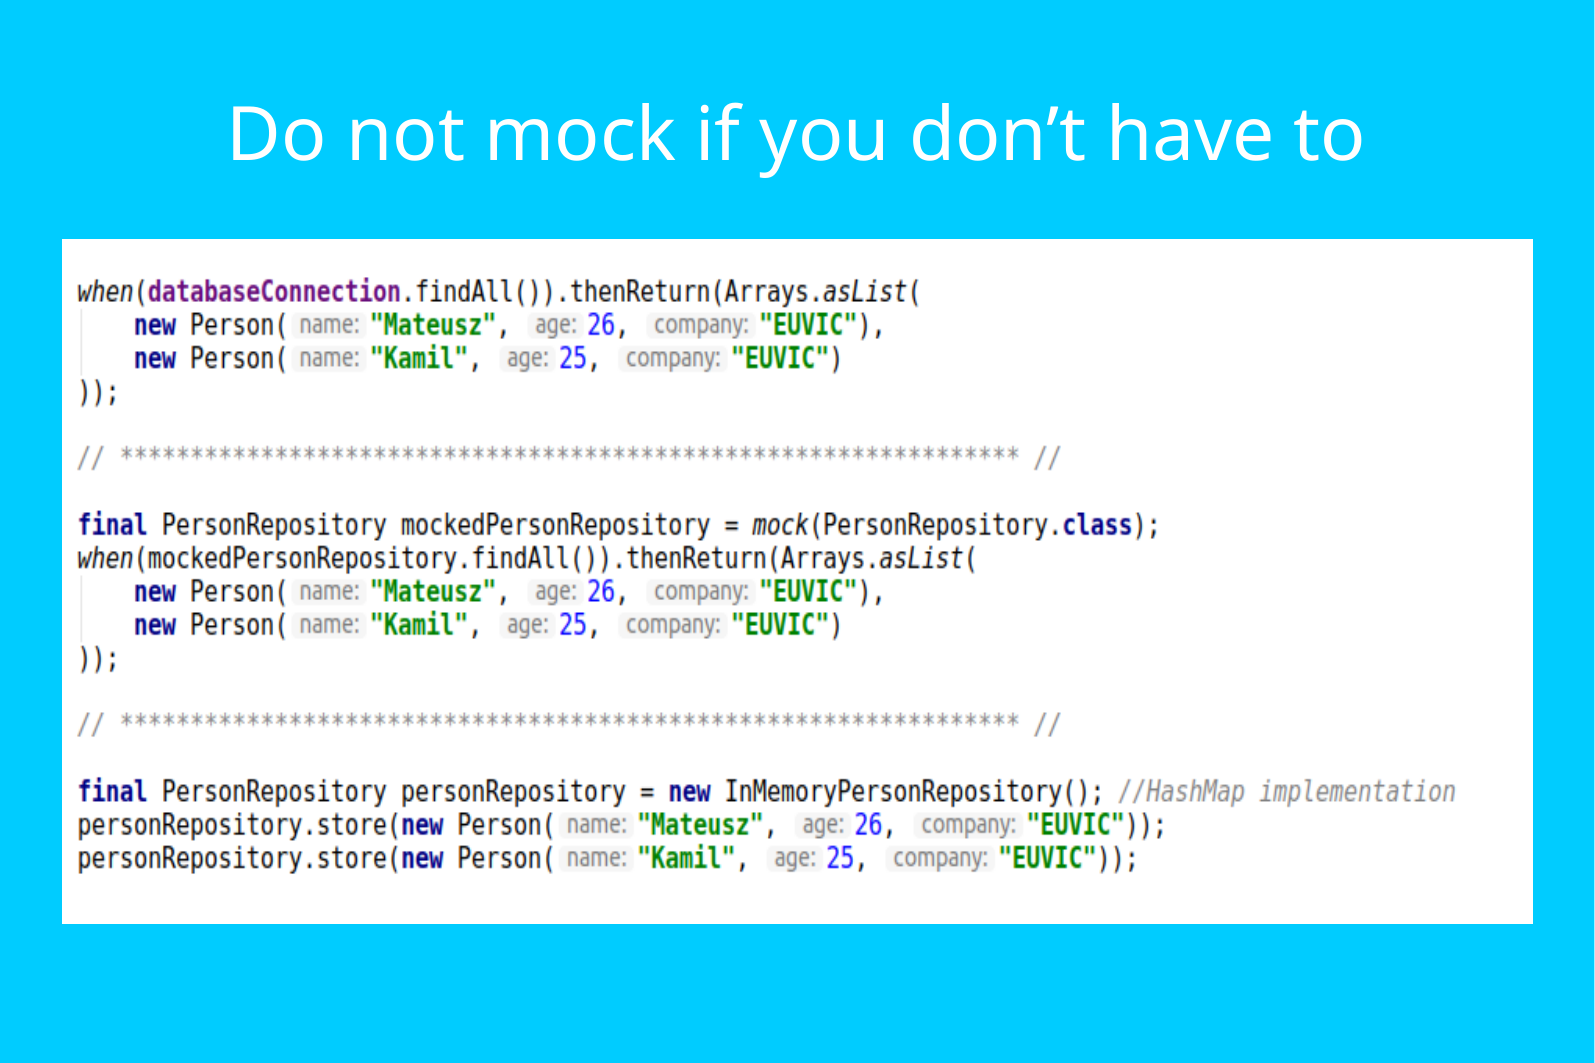

# Do not mock if you don’t have to